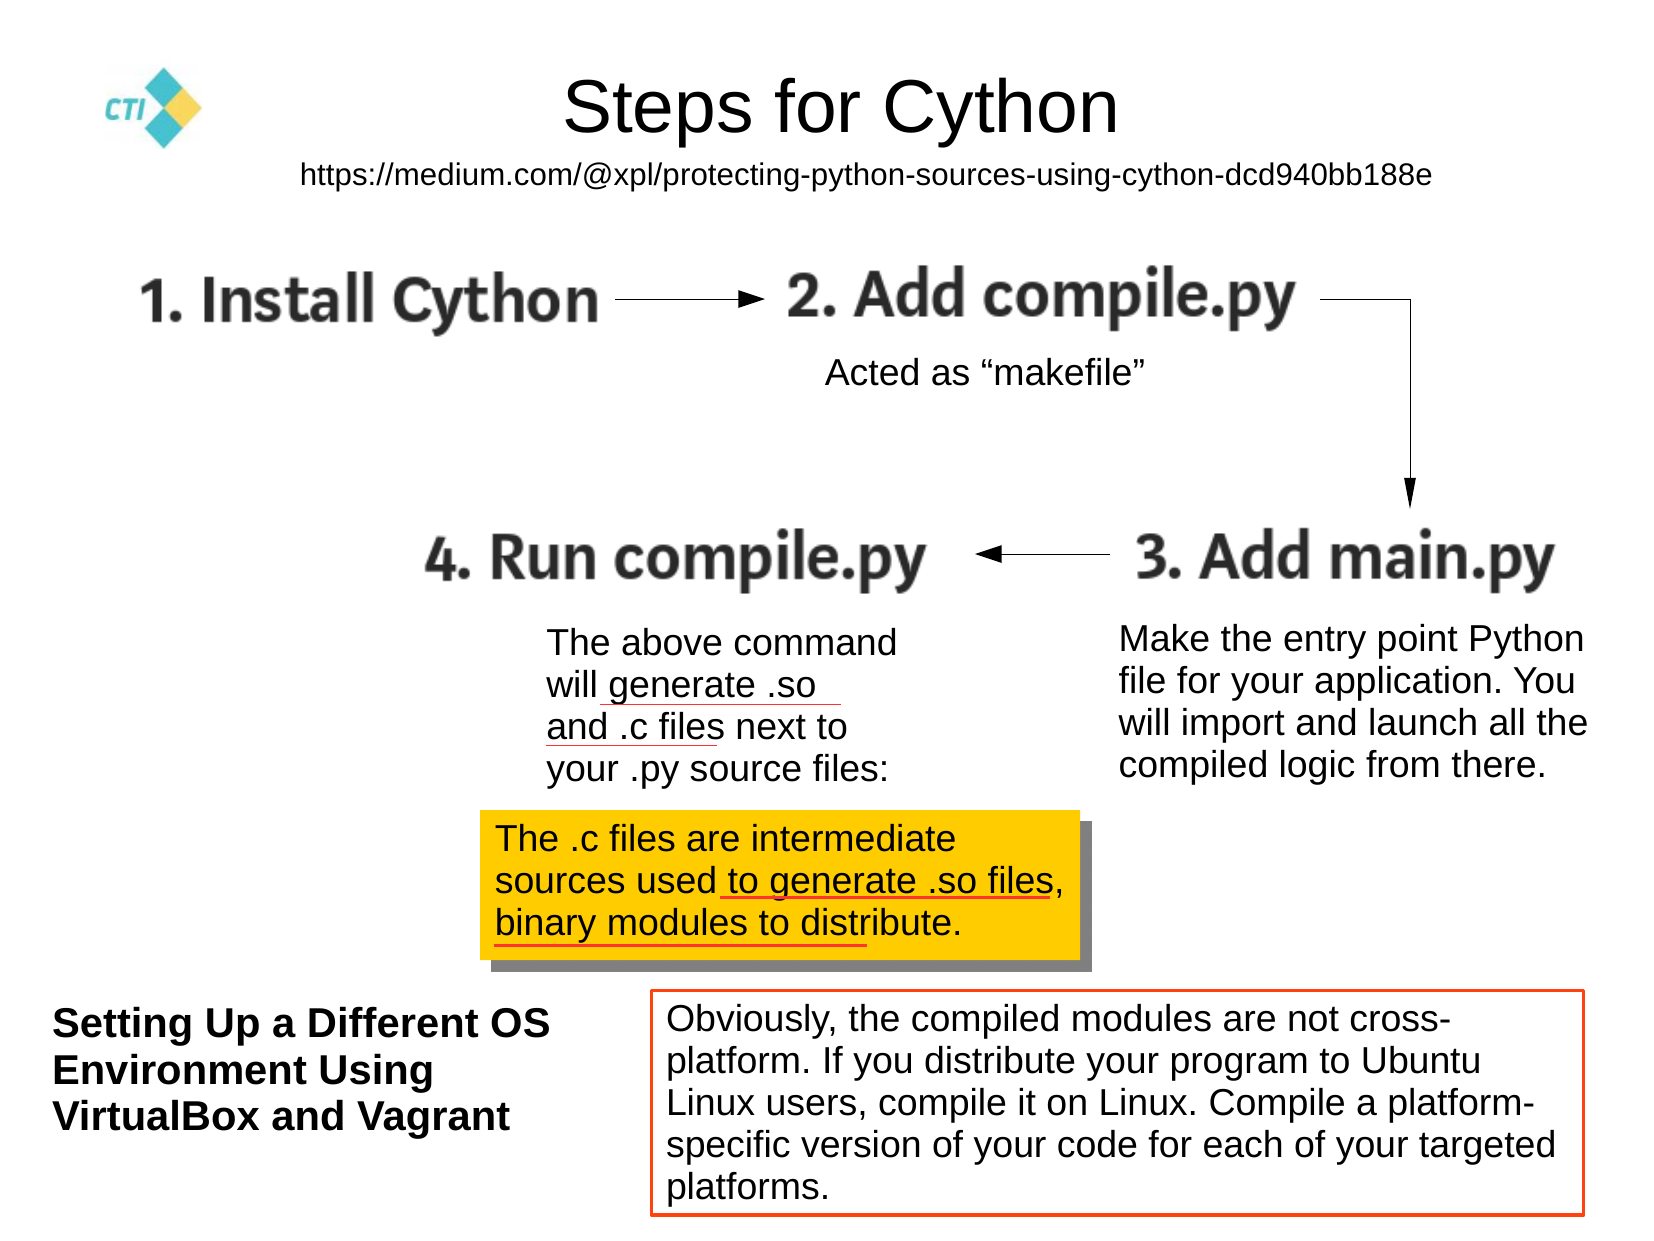

# Steps for Cython
https://medium.com/@xpl/protecting-python-sources-using-cython-dcd940bb188e
Acted as “makefile”
Make the entry point Python file for your application. You will import and launch all the compiled logic from there.
The above command will generate .so and .c files next to your .py source files:
The .c files are intermediate sources used to generate .so files, binary modules to distribute.
Obviously, the compiled modules are not cross-platform. If you distribute your program to Ubuntu Linux users, compile it on Linux. Compile a platform-specific version of your code for each of your targeted platforms.
Setting Up a Different OS Environment Using VirtualBox and Vagrant